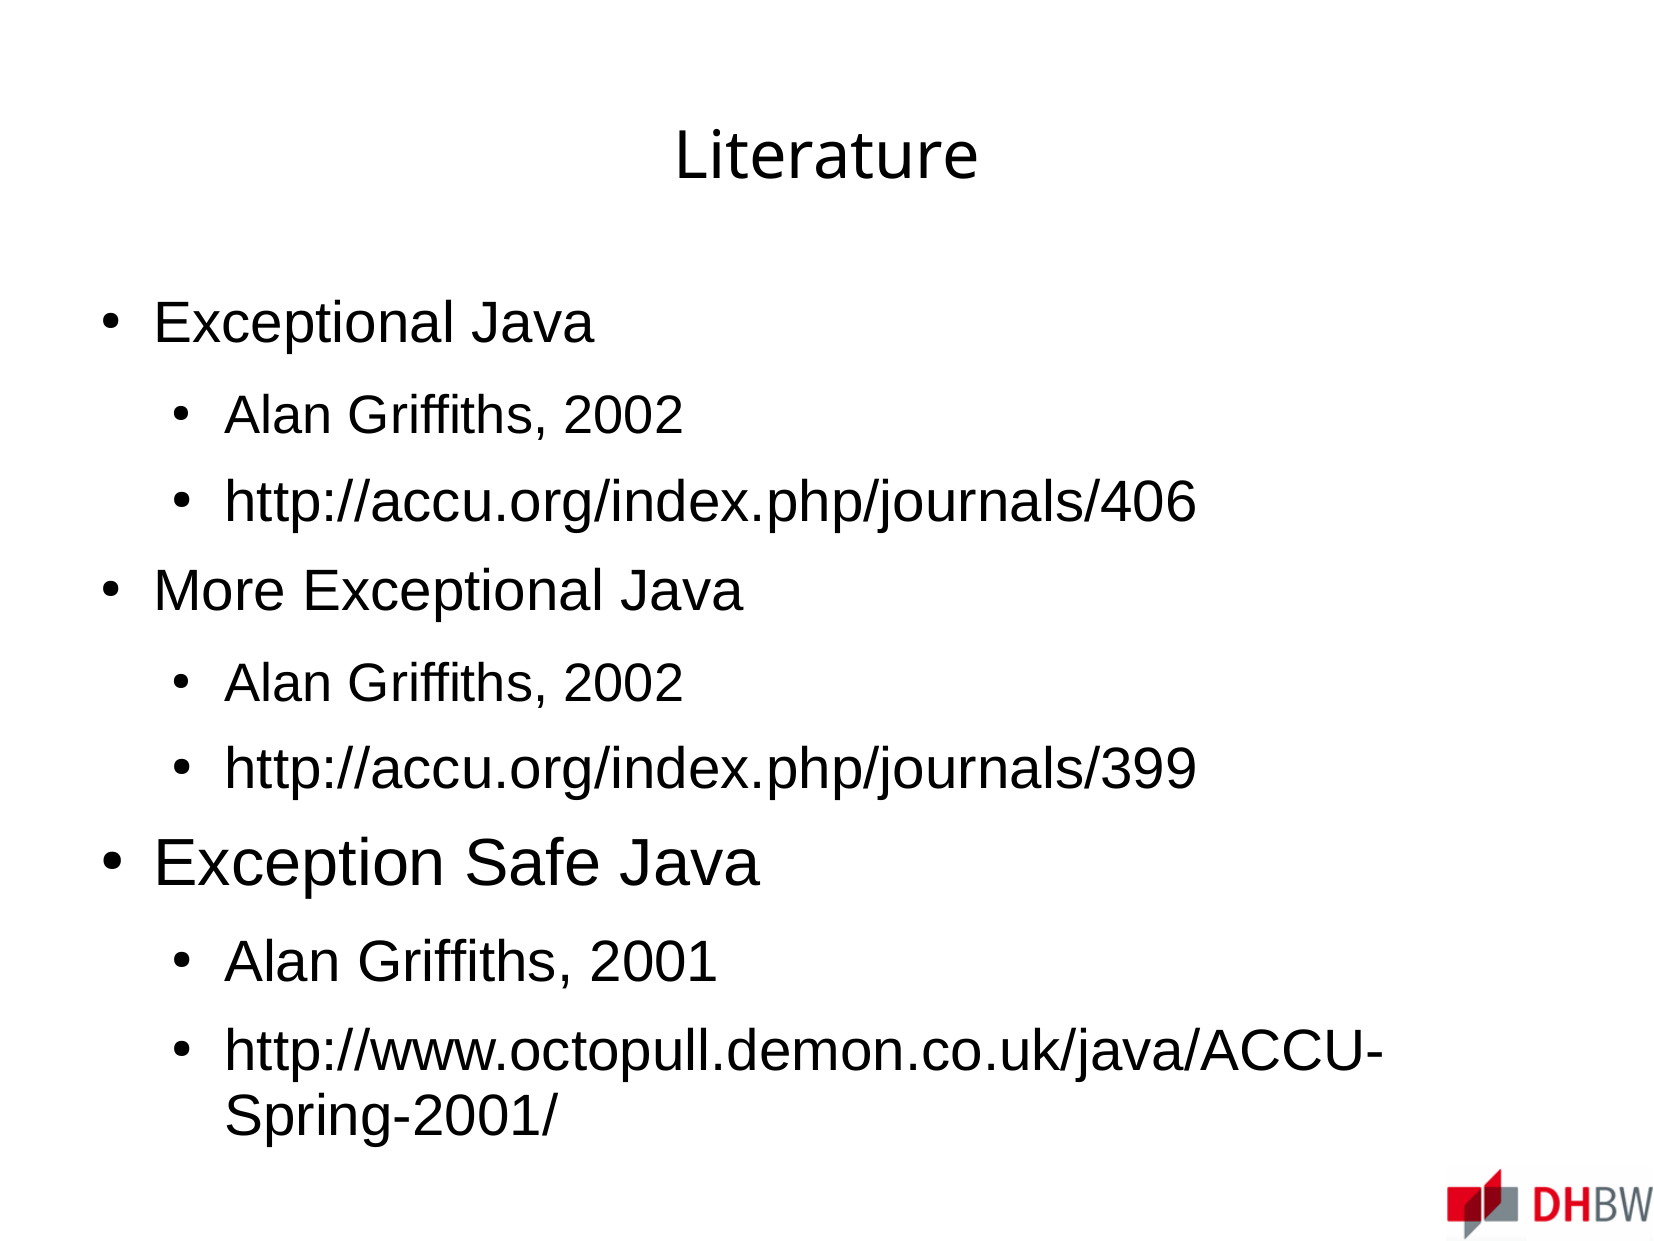

# Literature
Exceptional Java
Alan Griffiths, 2002
http://accu.org/index.php/journals/406
More Exceptional Java
Alan Griffiths, 2002
http://accu.org/index.php/journals/399
Exception Safe Java
Alan Griffiths, 2001
http://www.octopull.demon.co.uk/java/ACCU-Spring-2001/